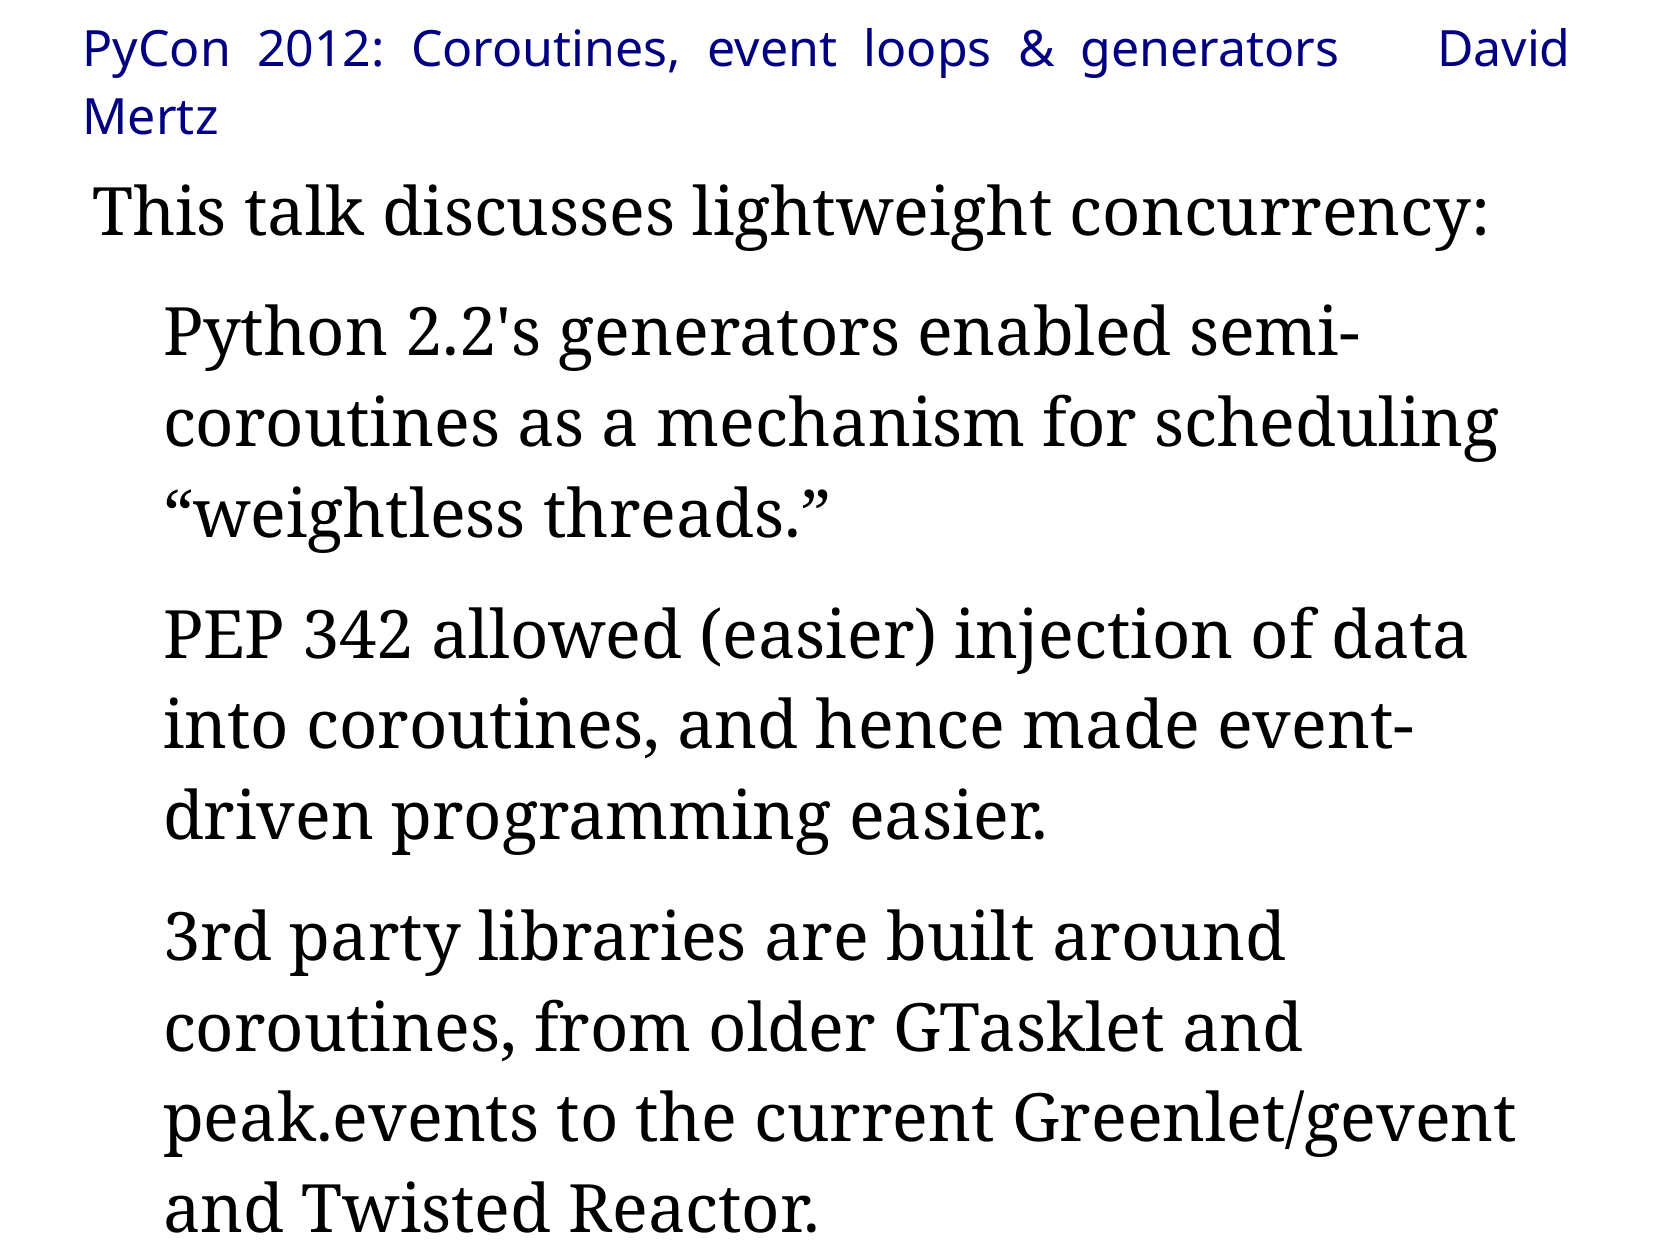

PyCon 2012: Coroutines, event loops & generators		David Mertz
# This talk discusses lightweight concurrency:
Python 2.2's generators enabled semi-coroutines as a mechanism for scheduling “weightless threads.”
PEP 342 allowed (easier) injection of data into coroutines, and hence made event-driven programming easier.
3rd party libraries are built around coroutines, from older GTasklet and peak.events to the current Greenlet/gevent and Twisted Reactor.